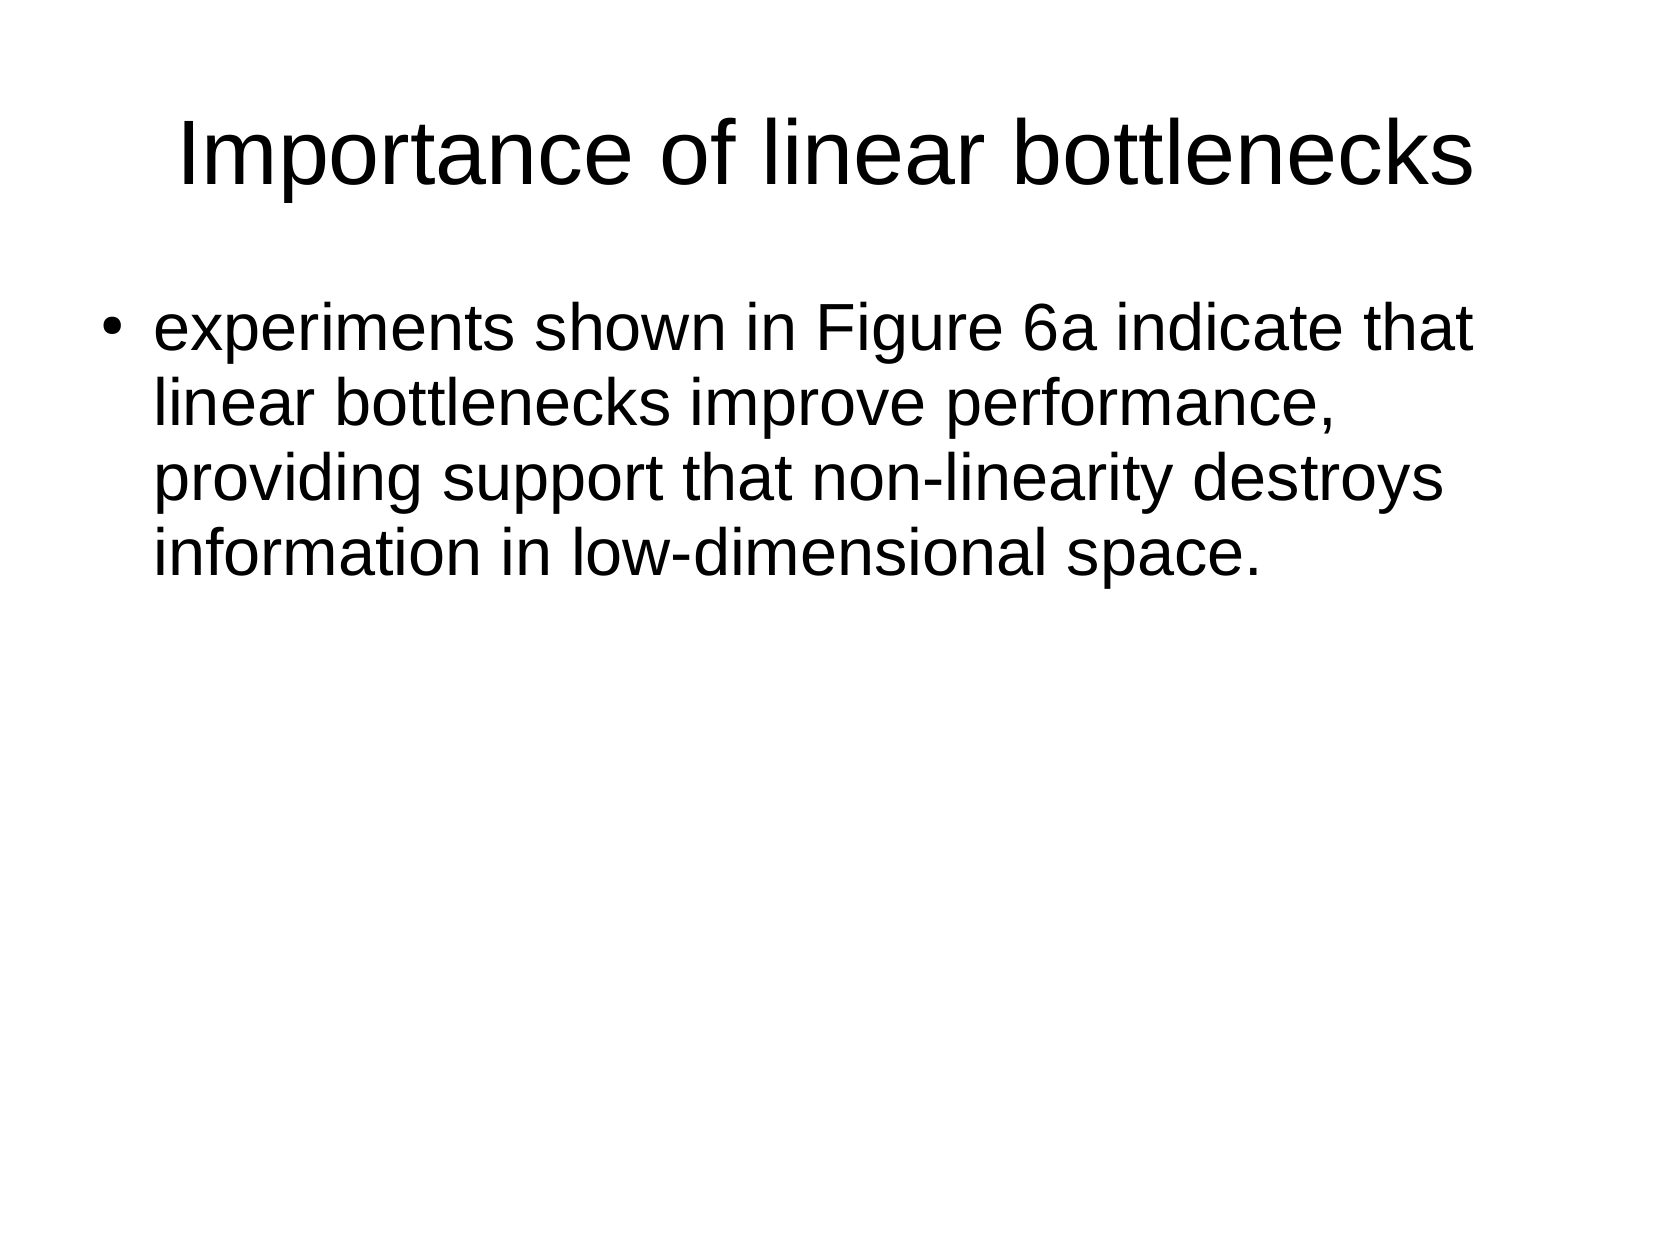

# Importance of linear bottlenecks
experiments shown in Figure 6a indicate that linear bottlenecks improve performance, providing support that non-linearity destroys information in low-dimensional space.